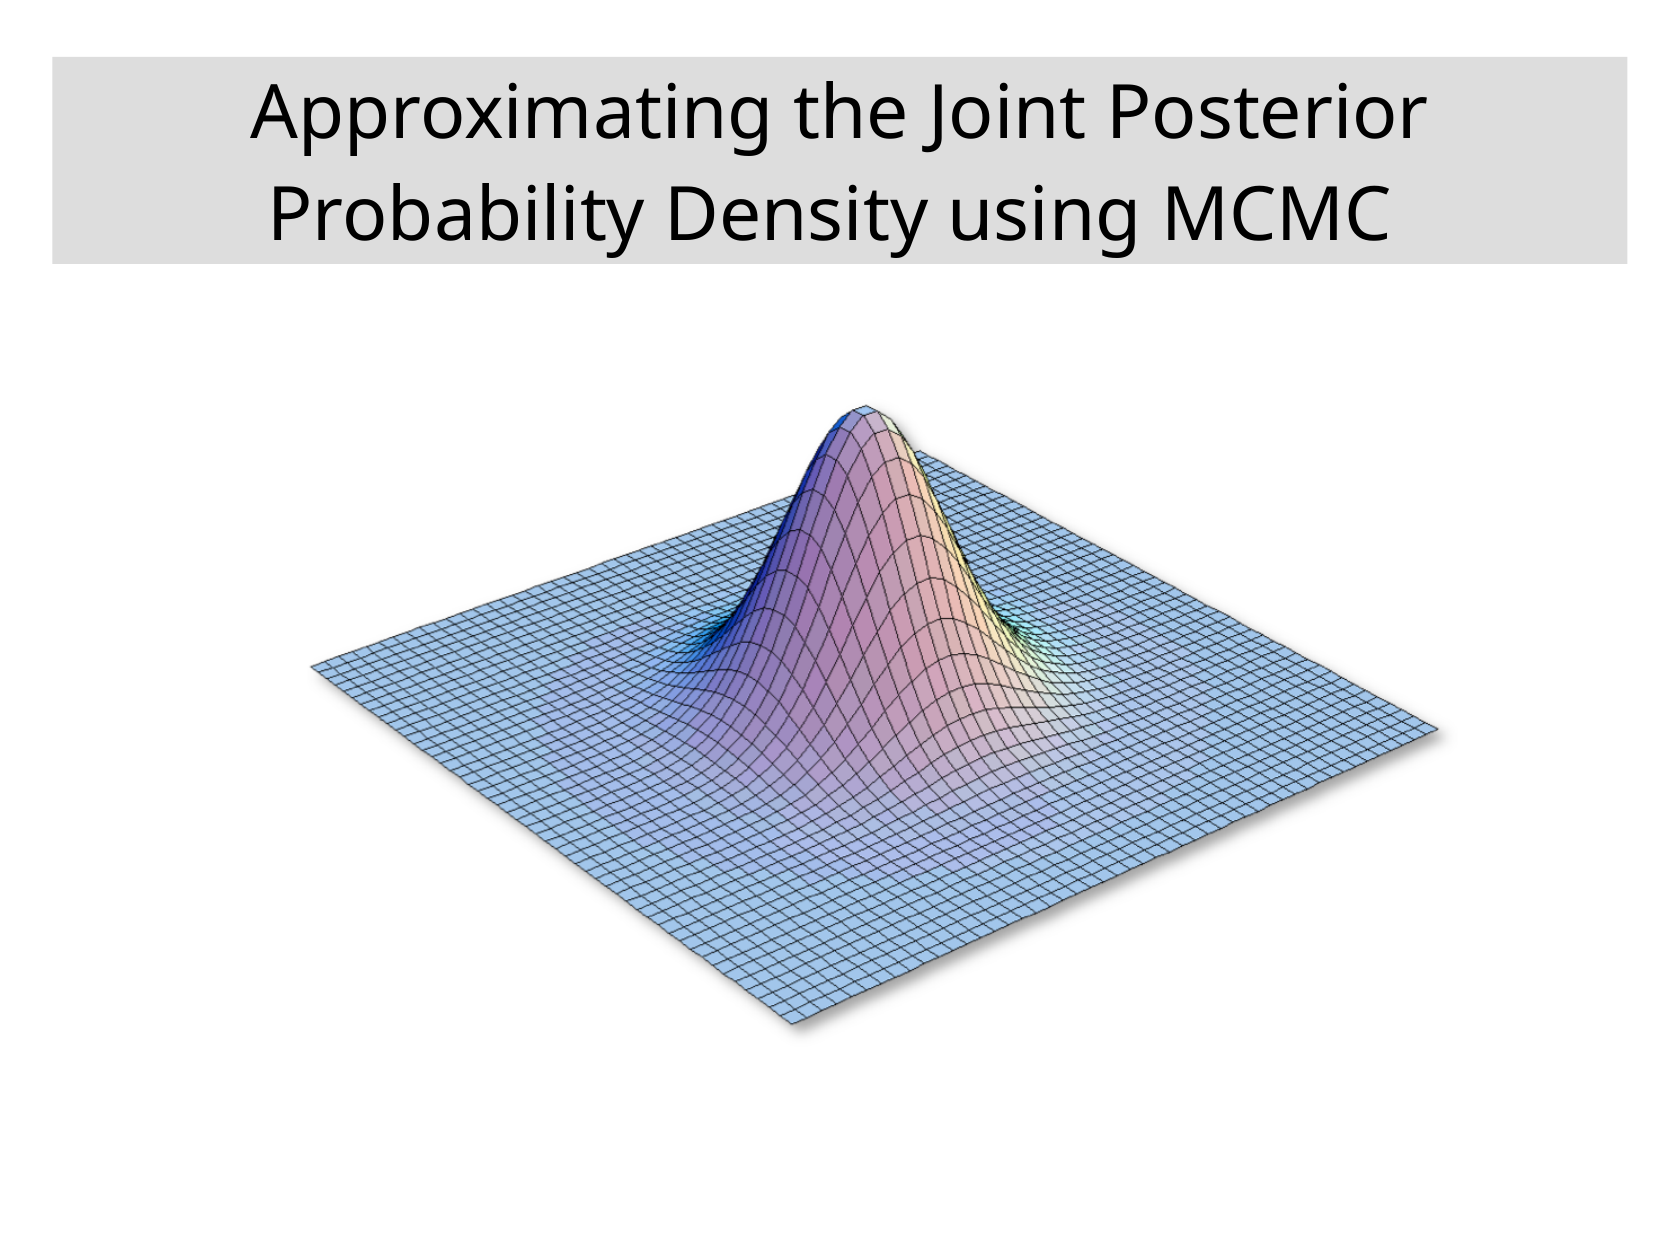

# Approximating the Joint Posterior Probability Density using MCMC
Metropolis et al. (1953); Hastings (1970)